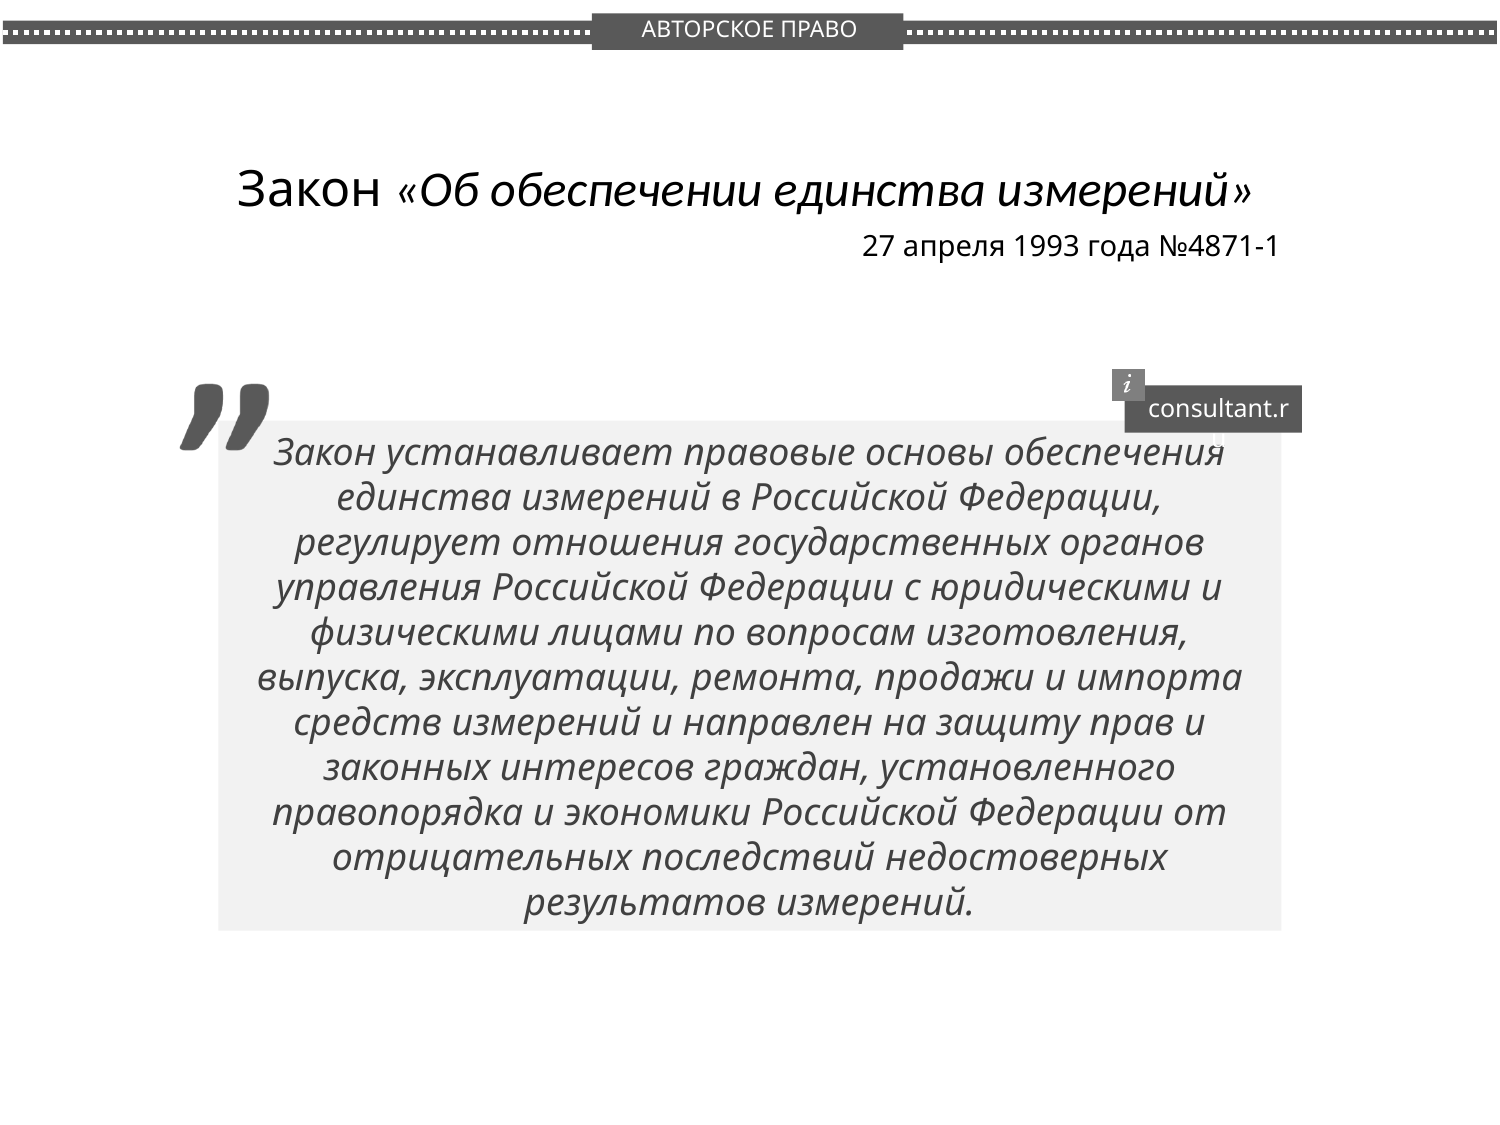

АВТОРСКОЕ ПРАВО
Закон «Об обеспечении единства измерений»
27 апреля 1993 года №4871-1
consultant.ru
Закон устанавливает правовые основы обеспечения единства измерений в Российской Федерации, регулирует отношения государственных органов управления Российской Федерации с юридическими и физическими лицами по вопросам изготовления, выпуска, эксплуатации, ремонта, продажи и импорта средств измерений и направлен на защиту прав и законных интересов граждан, установленного правопорядка и экономики Российской Федерации от отрицательных последствий недостоверных результатов измерений.